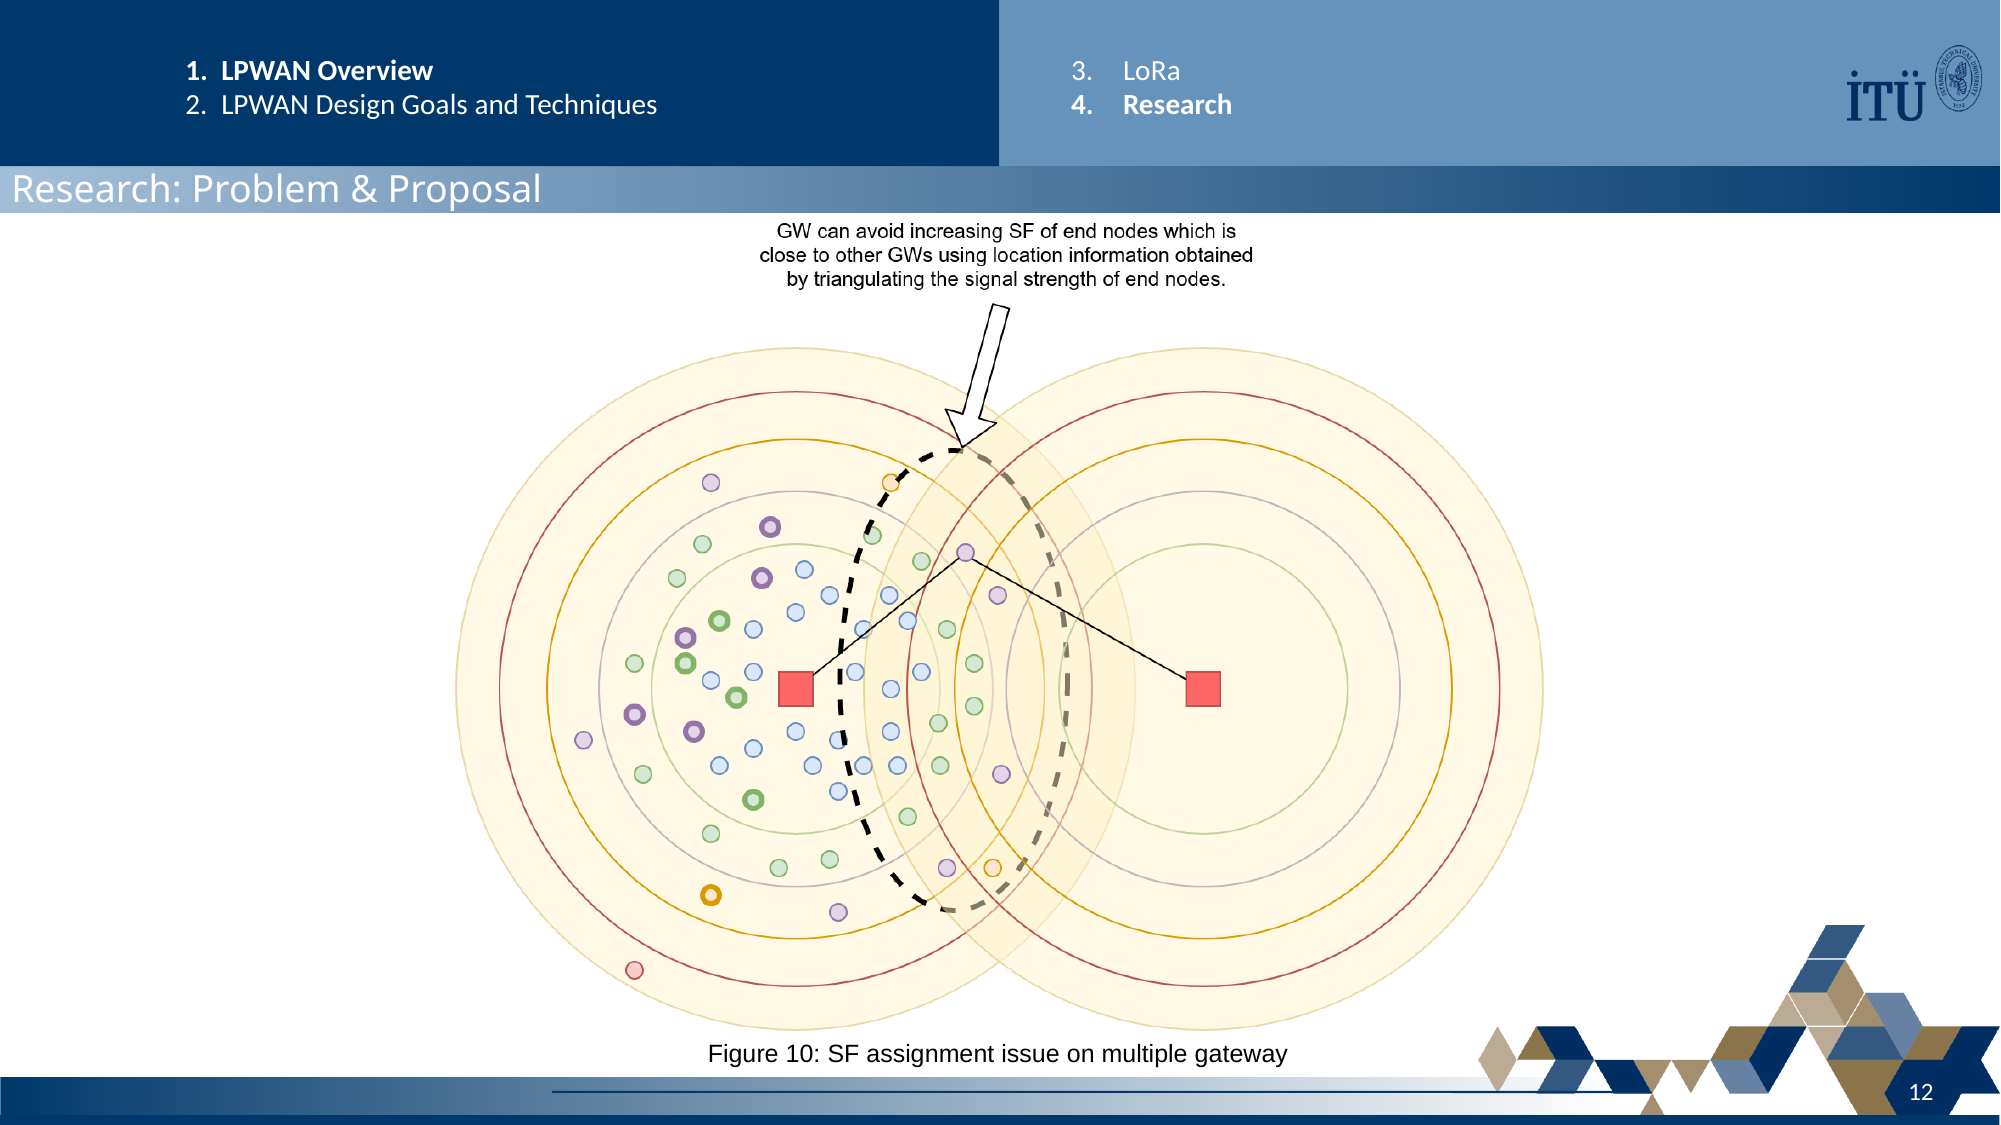

LoRa
Research
LPWAN Overview
LPWAN Design Goals and Techniques
# Research: Problem & Proposal
Figure 10: SF assignment issue on multiple gateway